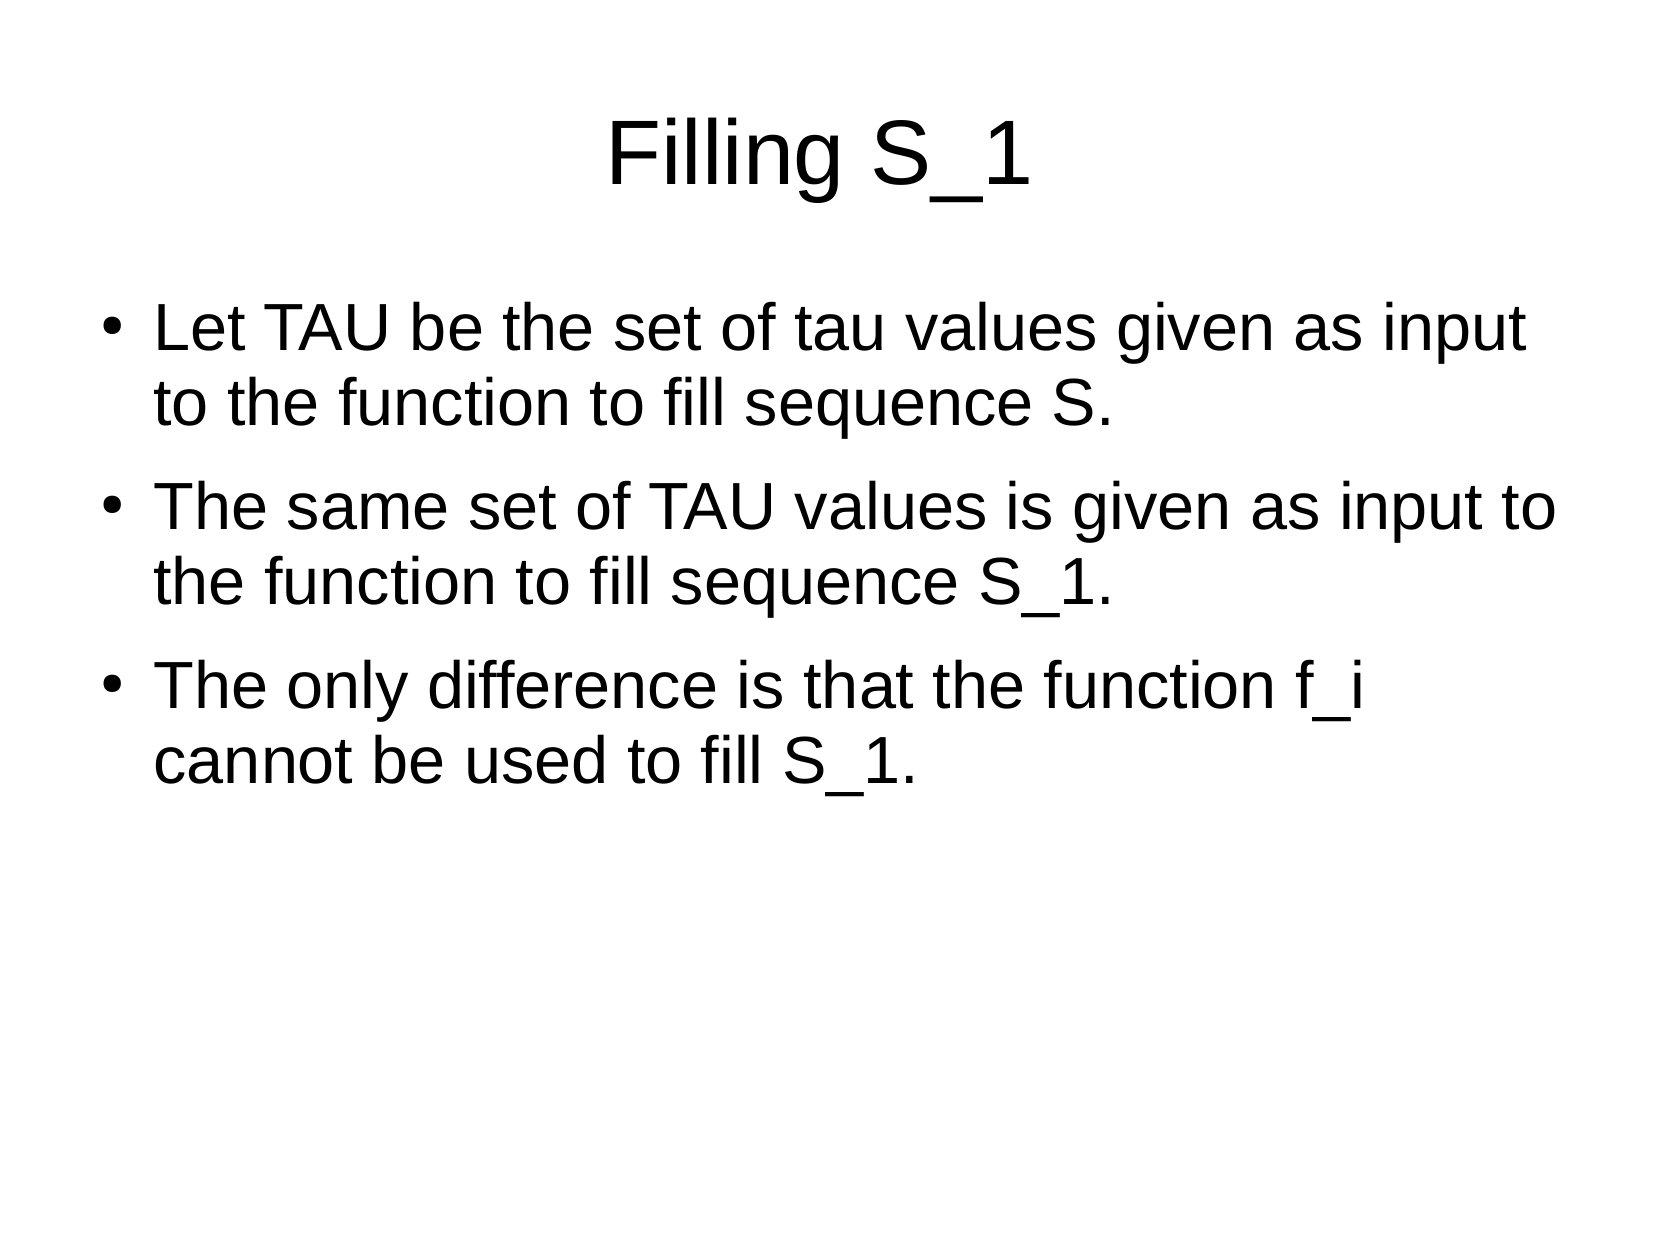

# Filling S_1
Let TAU be the set of tau values given as input to the function to fill sequence S.
The same set of TAU values is given as input to the function to fill sequence S_1.
The only difference is that the function f_i cannot be used to fill S_1.